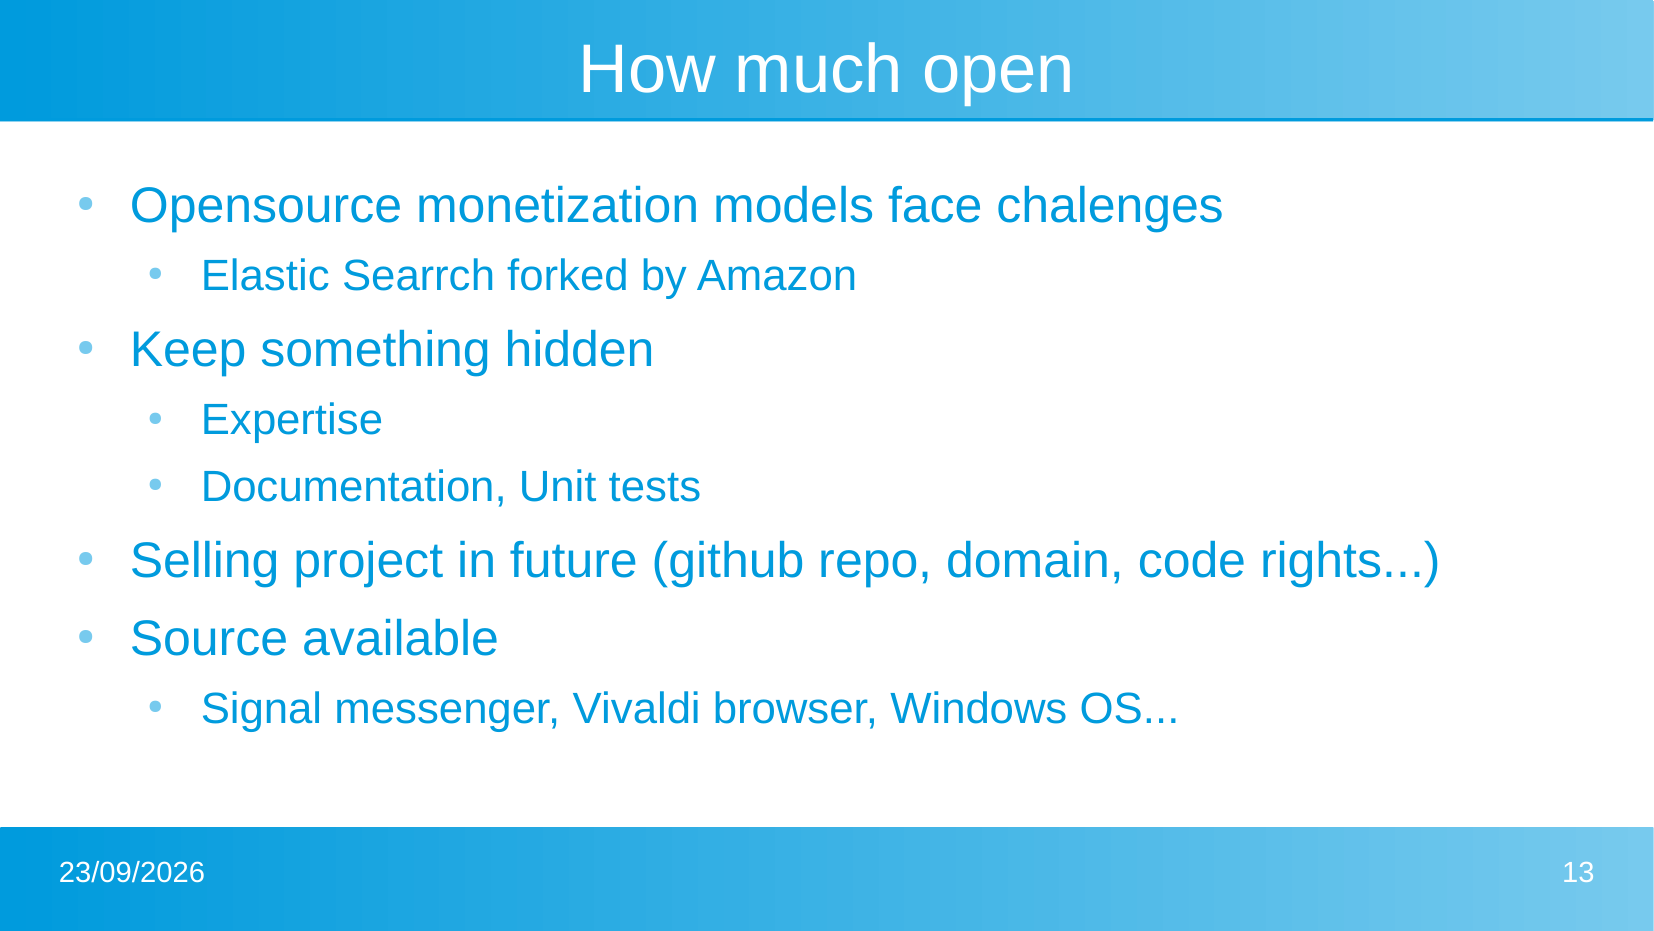

# How much open
Opensource monetization models face chalenges
Elastic Searrch forked by Amazon
Keep something hidden
Expertise
Documentation, Unit tests
Selling project in future (github repo, domain, code rights...)
Source available
Signal messenger, Vivaldi browser, Windows OS...
13